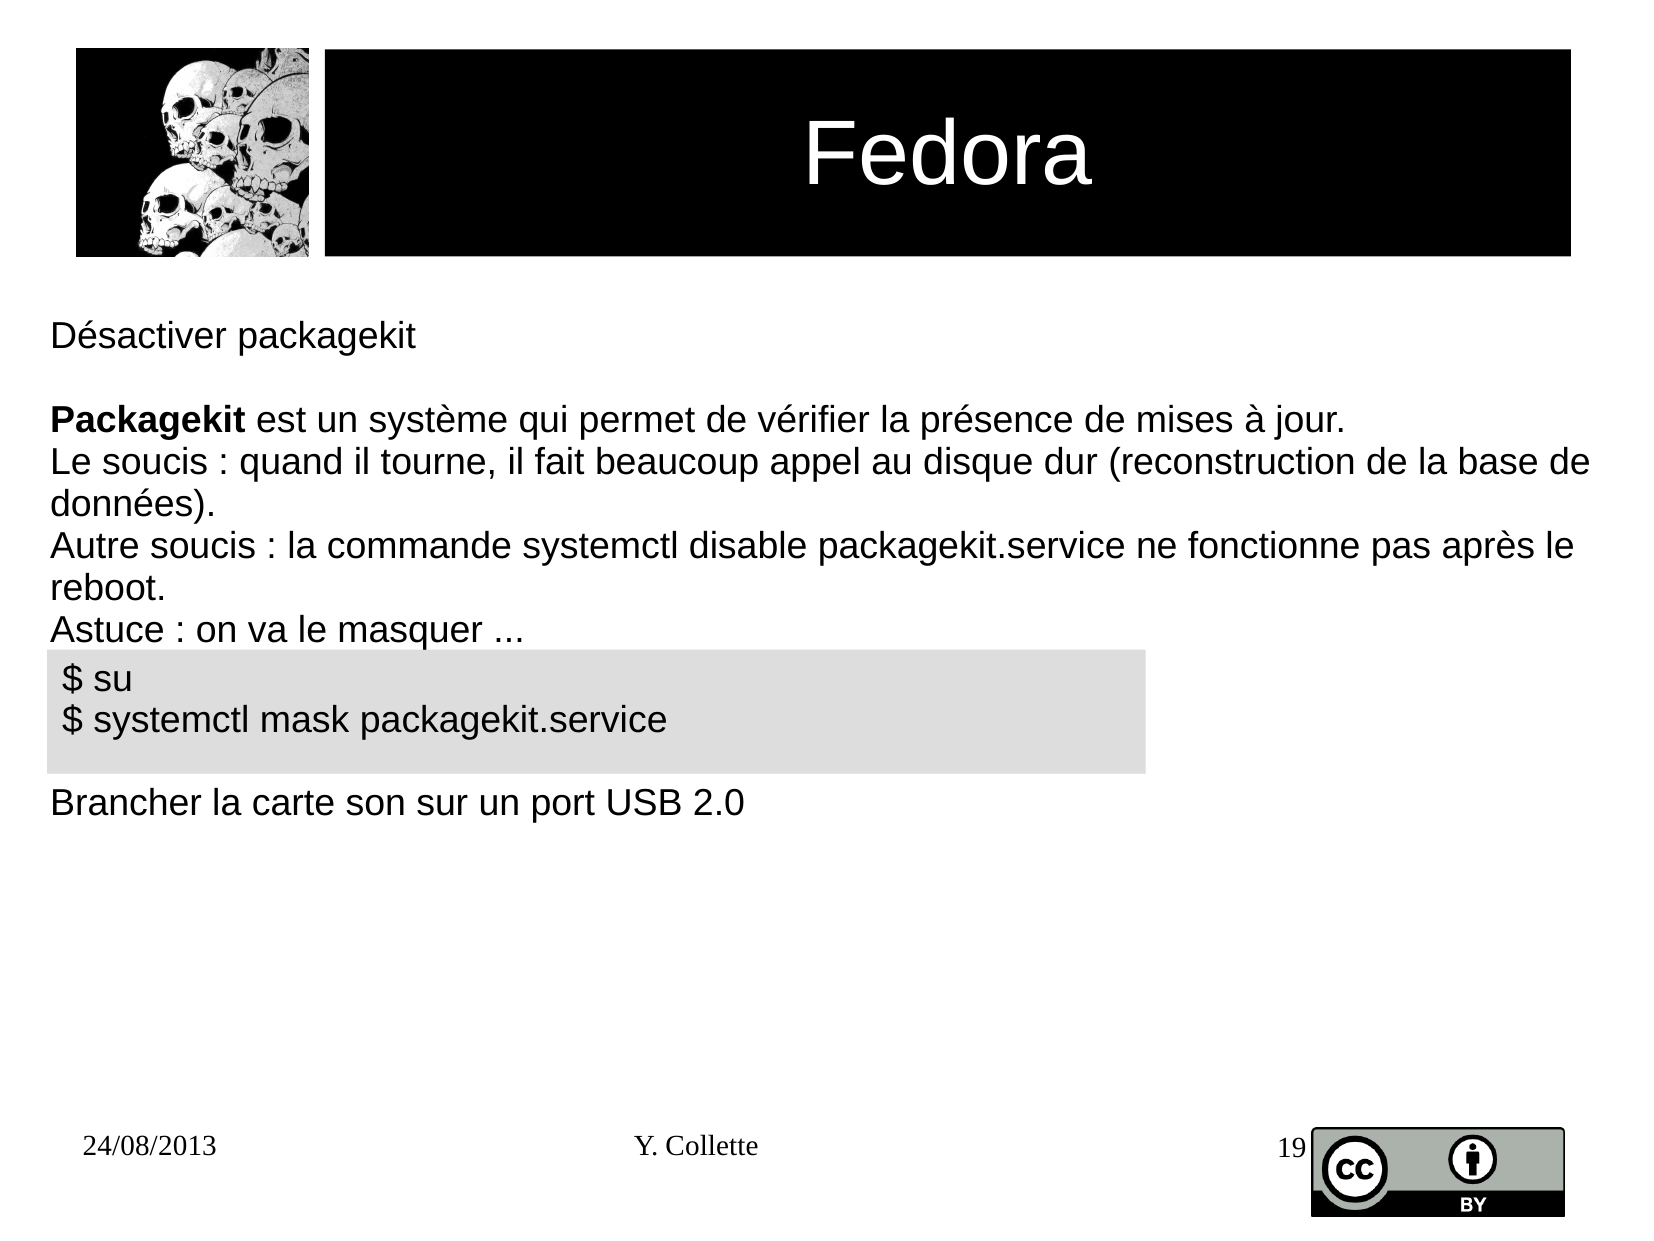

# Fedora
Désactiver packagekit
Packagekit est un système qui permet de vérifier la présence de mises à jour.
Le soucis : quand il tourne, il fait beaucoup appel au disque dur (reconstruction de la base de données).
Autre soucis : la commande systemctl disable packagekit.service ne fonctionne pas après le reboot.
Astuce : on va le masquer ...
$ su
$ systemctl mask packagekit.service
Brancher la carte son sur un port USB 2.0
Y. Collette
19